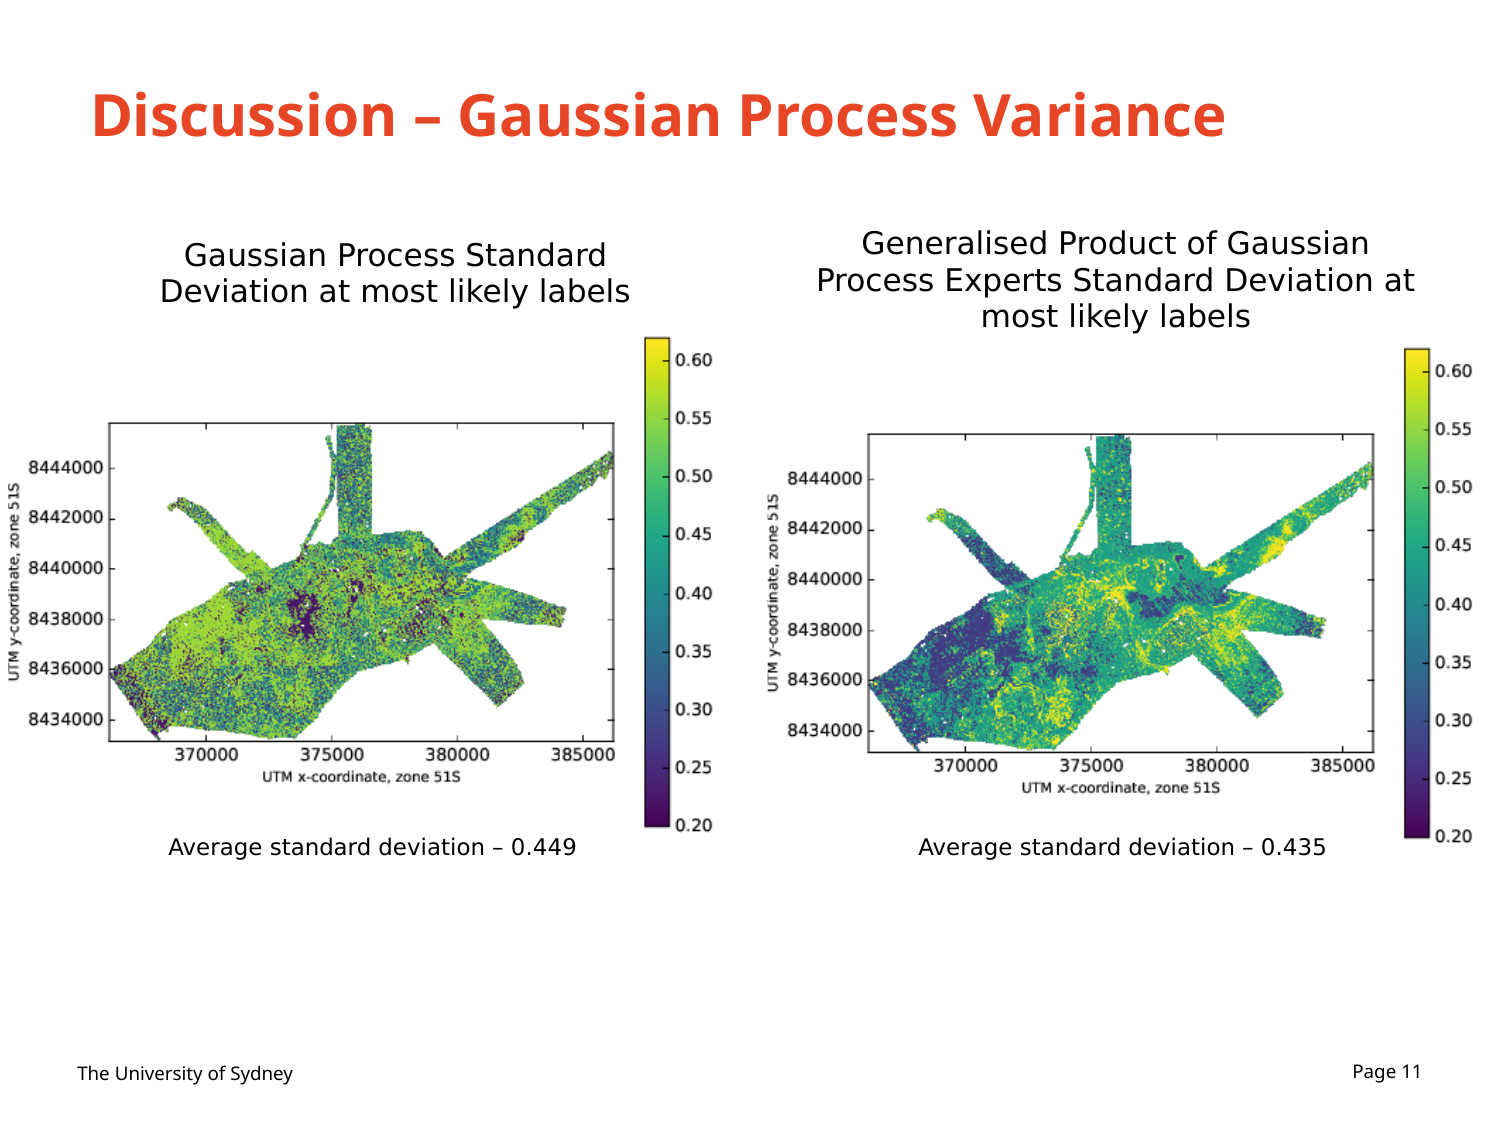

# Discussion – Gaussian Process Variance
Generalised Product of Gaussian Process Experts Standard Deviation at most likely labels
Gaussian Process Standard Deviation at most likely labels
Average standard deviation – 0.449
Average standard deviation – 0.435